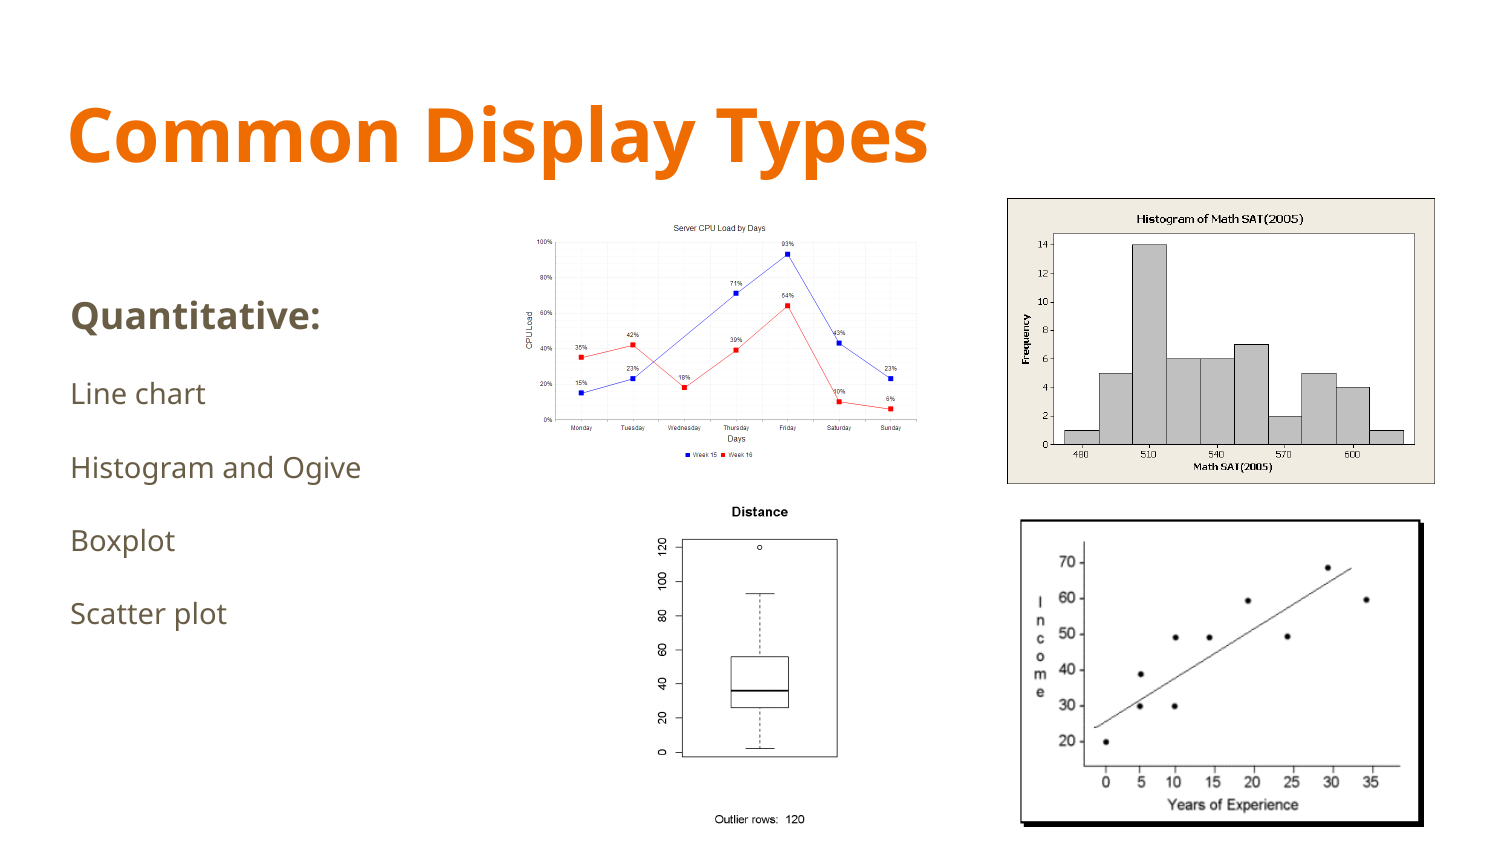

# Common Display Types
Quantitative:
Line chart
Histogram and Ogive
Boxplot
Scatter plot